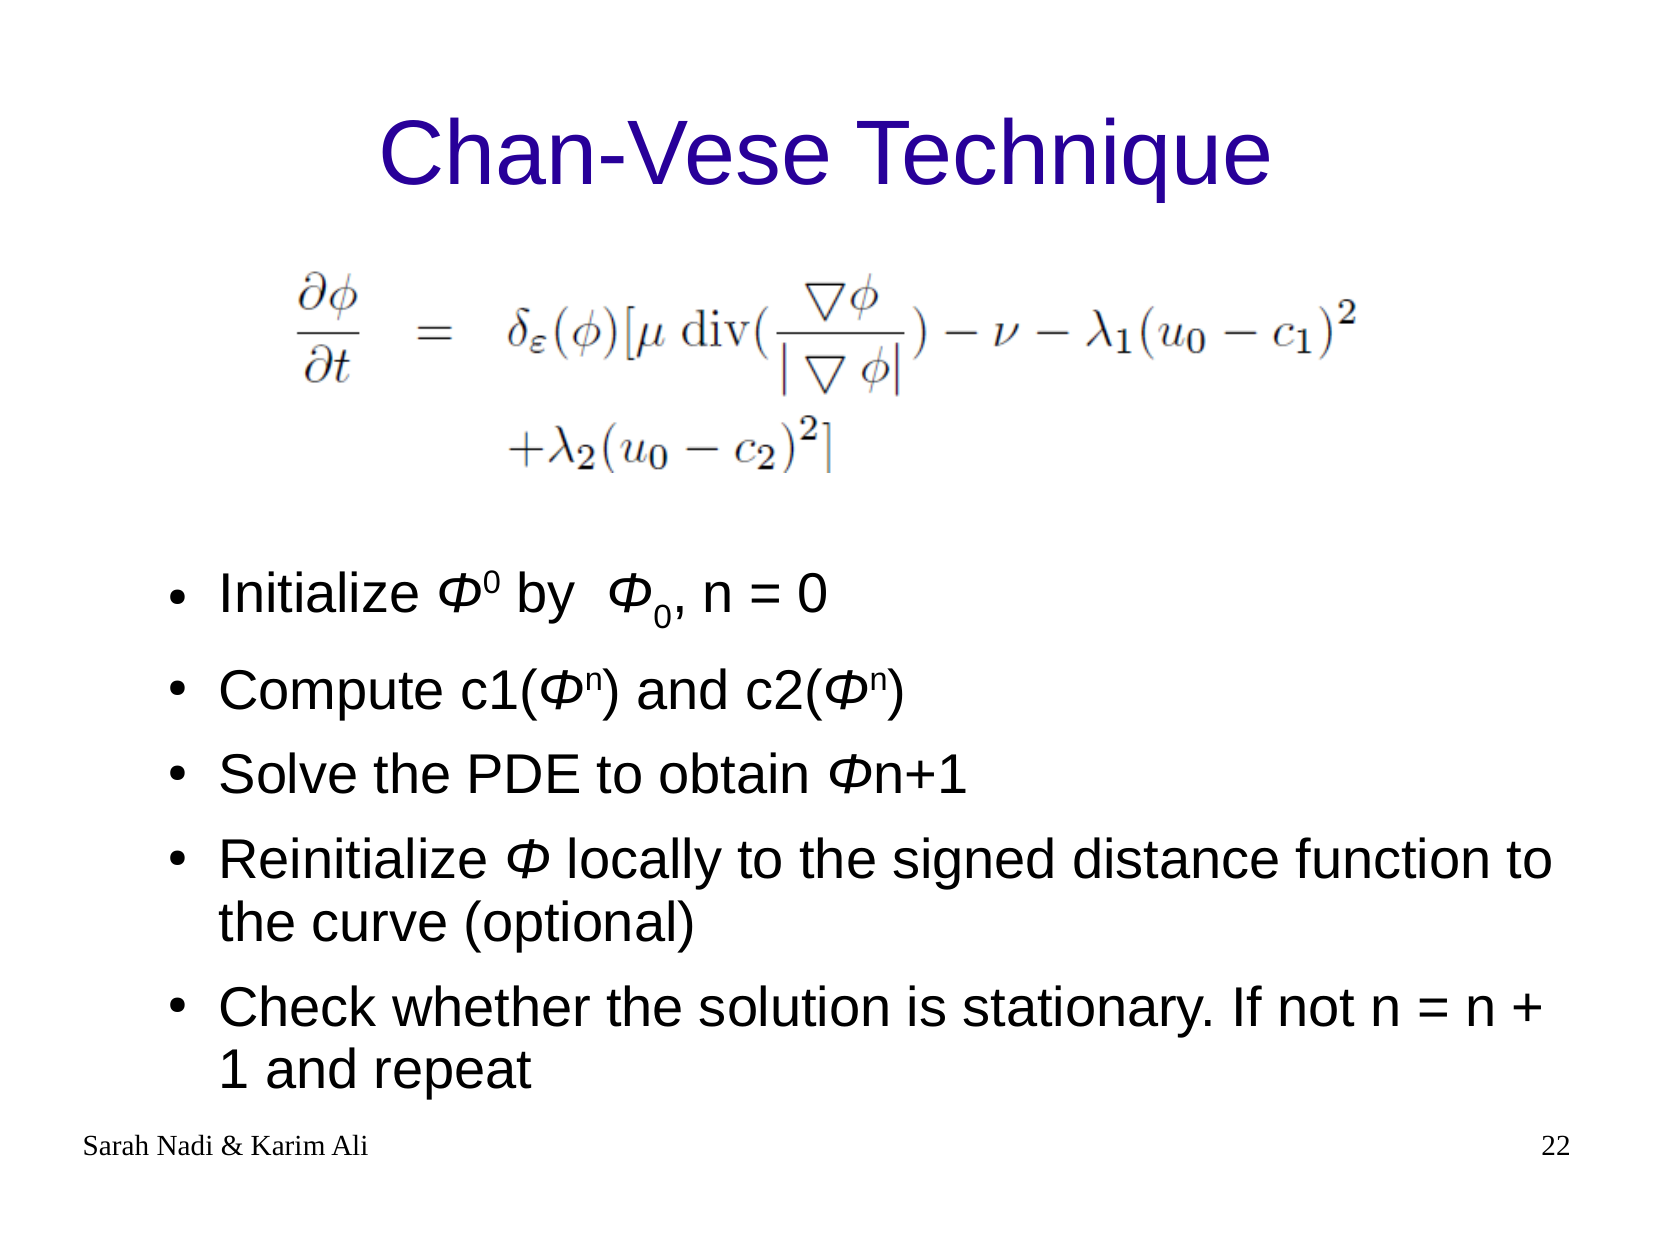

# Chan-Vese Technique
Initialize Φ0 by Φ0, n = 0
Compute c1(Φn) and c2(Φn)
Solve the PDE to obtain Φn+1
Reinitialize Φ locally to the signed distance function to the curve (optional)
Check whether the solution is stationary. If not n = n + 1 and repeat
Sarah Nadi & Karim Ali
22